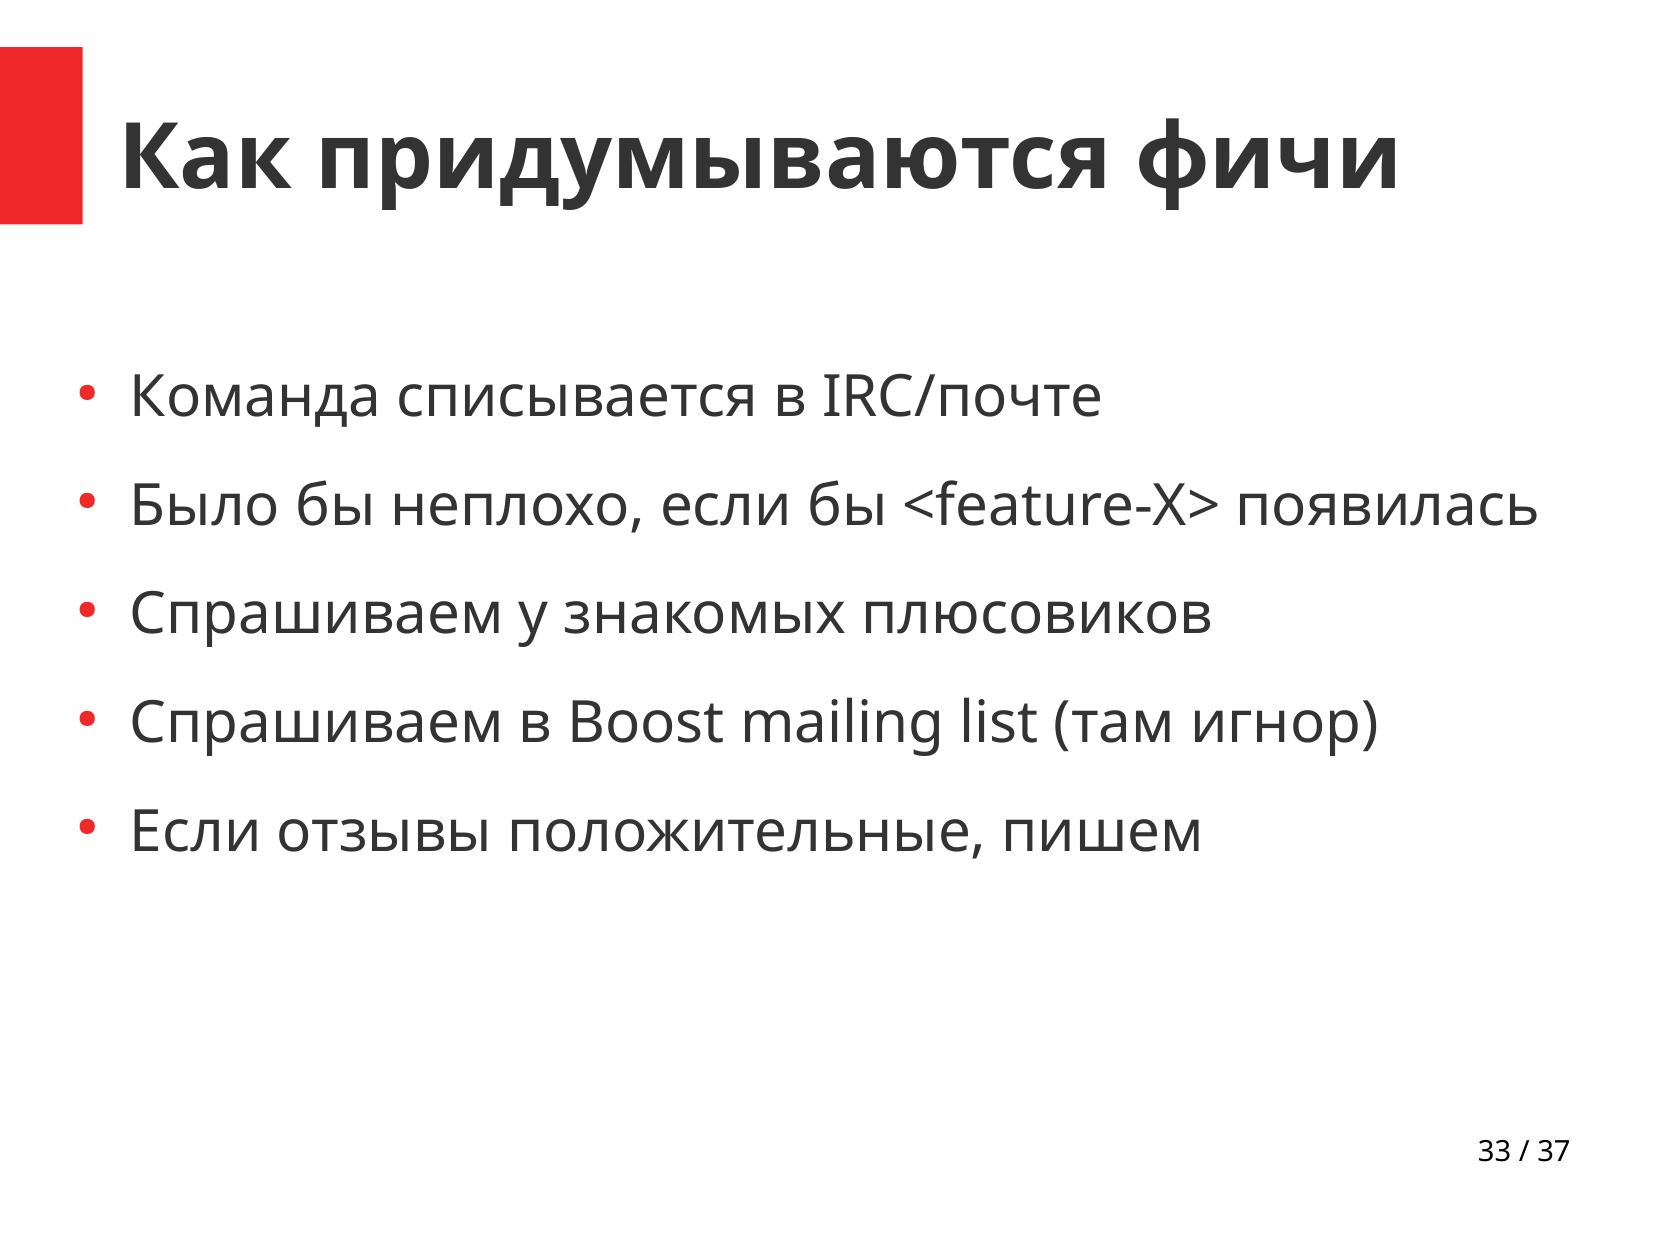

# Как придумываются фичи
Команда списывается в IRC/почте
Было бы неплохо, если бы <feature-X> появилась
Спрашиваем у знакомых плюсовиков
Спрашиваем в Boost mailing list (там игнор)
Если отзывы положительные, пишем
33